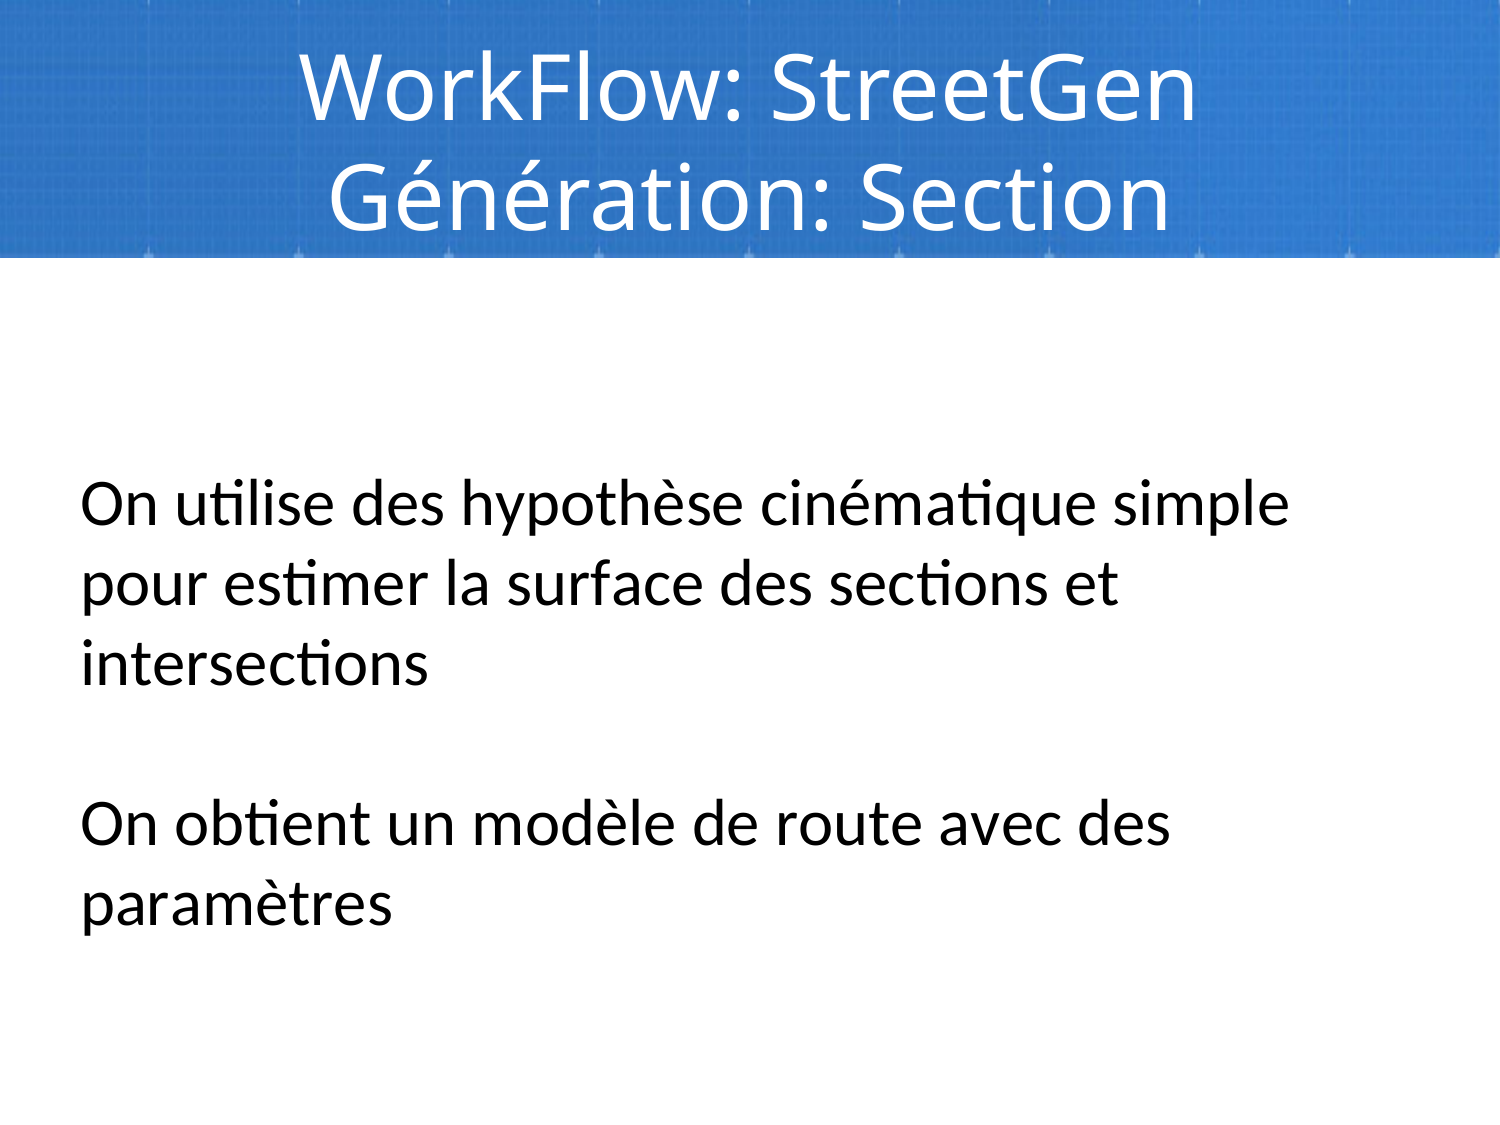

# WorkFlow: StreetGen Génération: Section
On utilise des hypothèse cinématique simple pour estimer la surface des sections et intersections
On obtient un modèle de route avec des paramètres